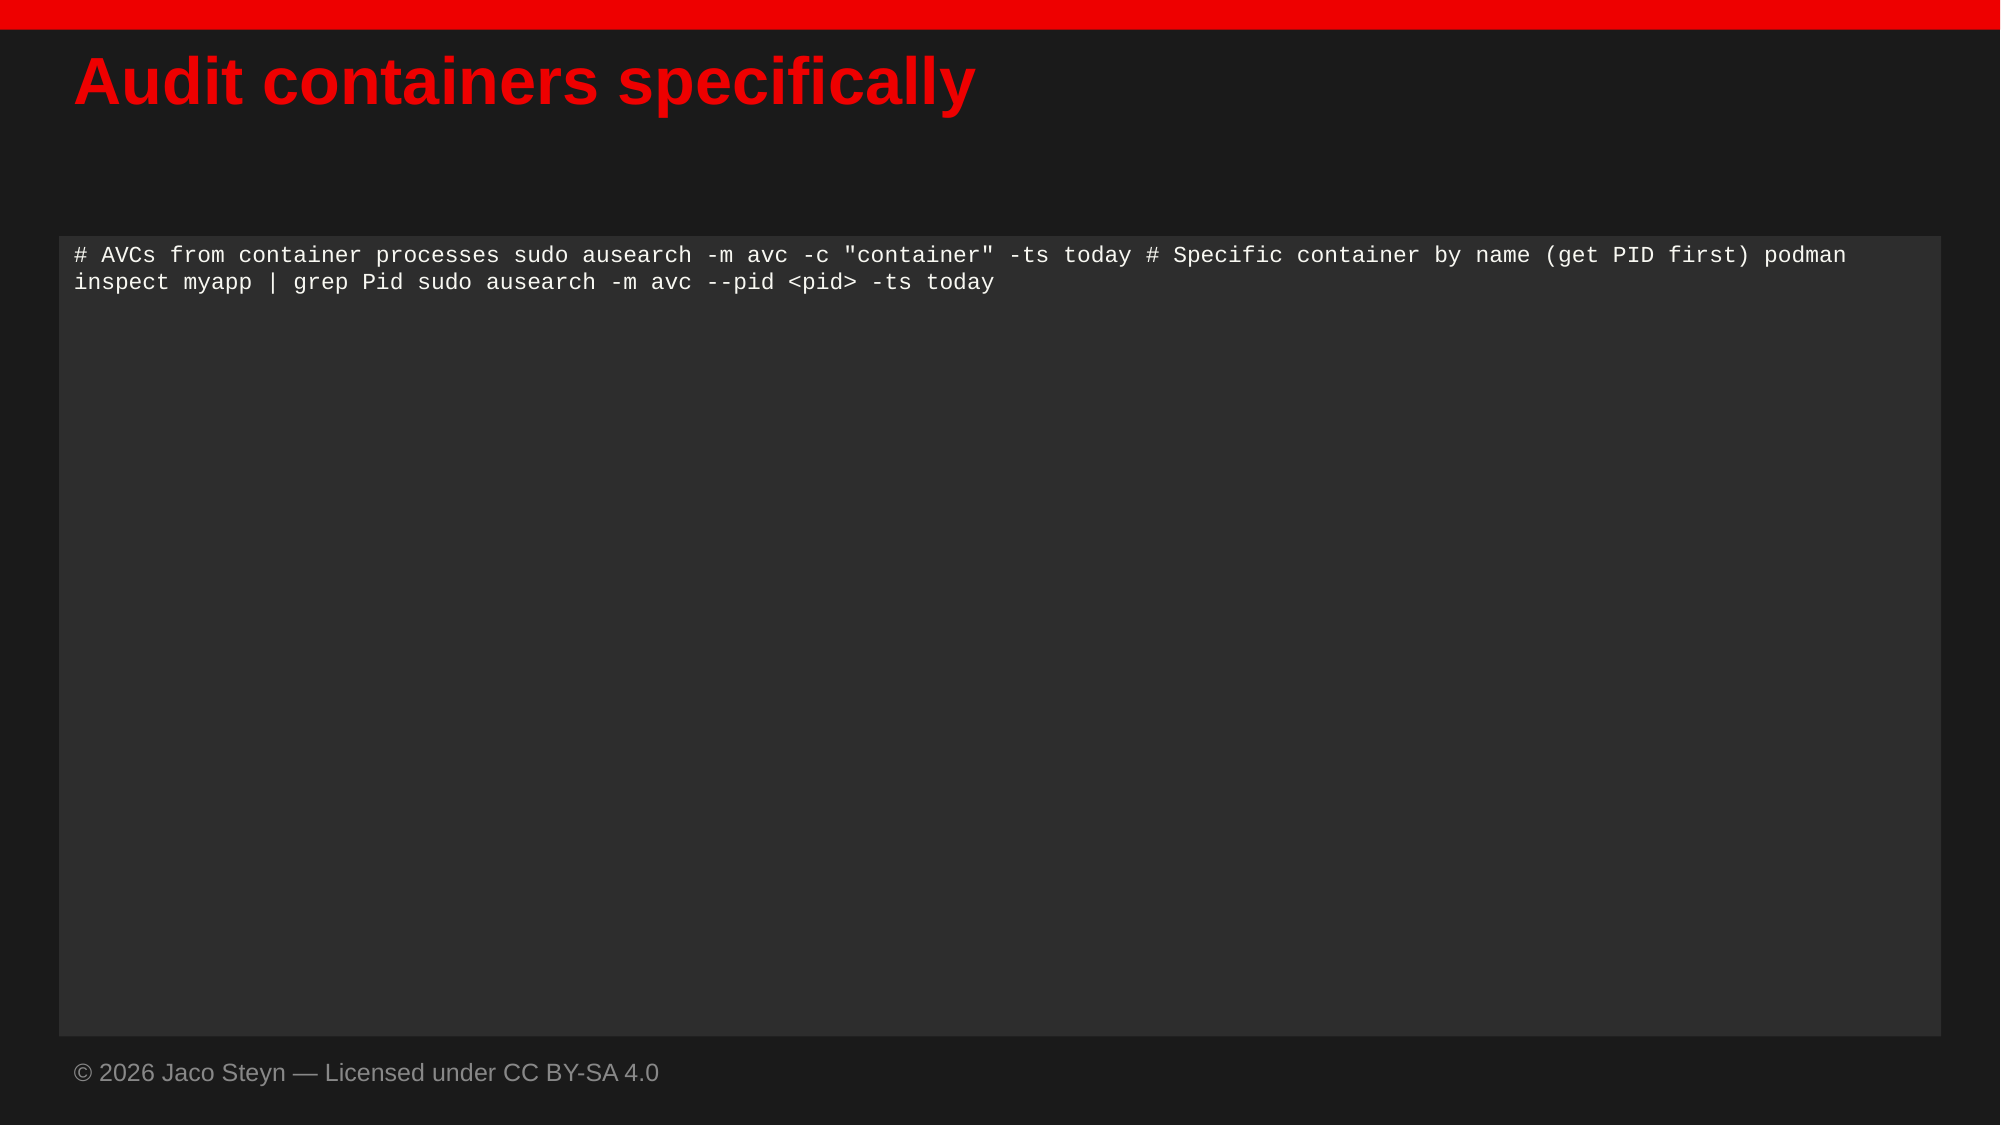

Audit containers specifically
# AVCs from container processes sudo ausearch -m avc -c "container" -ts today # Specific container by name (get PID first) podman inspect myapp | grep Pid sudo ausearch -m avc --pid <pid> -ts today
© 2026 Jaco Steyn — Licensed under CC BY-SA 4.0